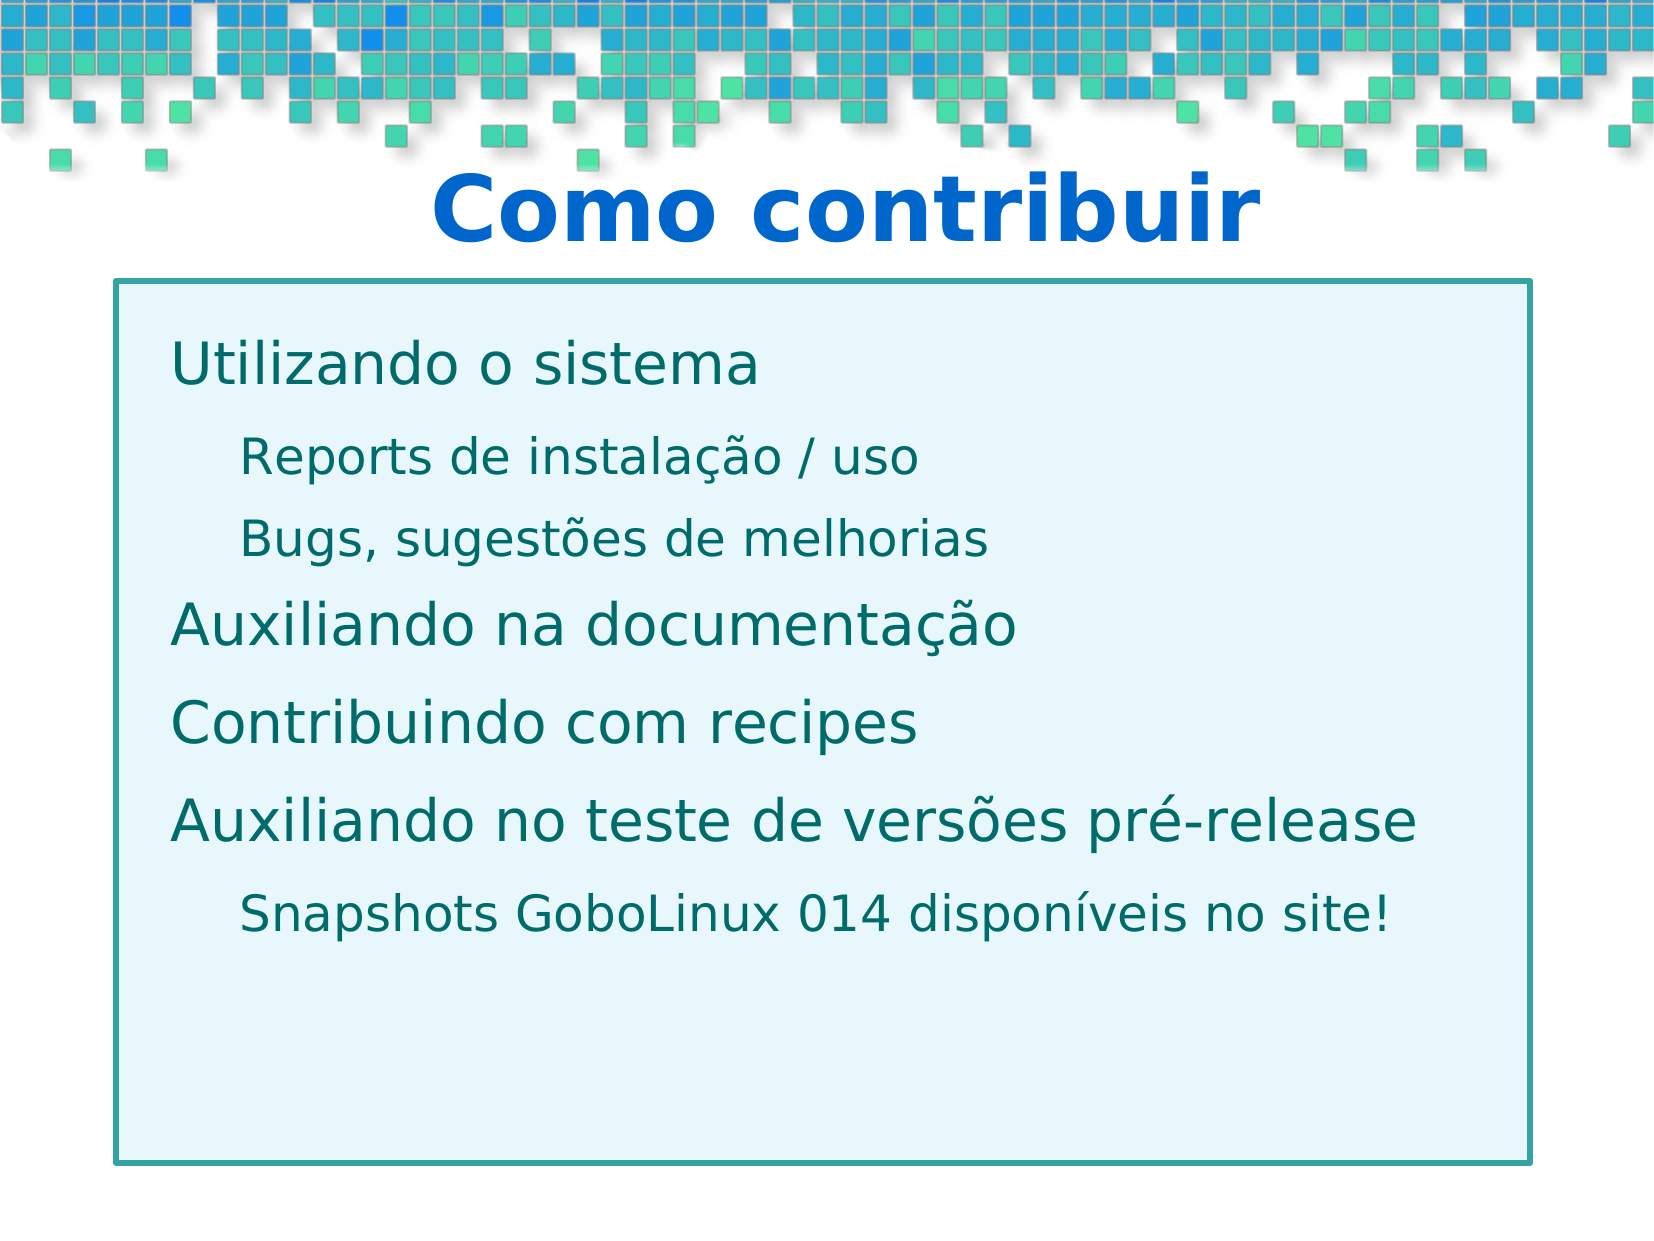

# Como contribuir
Utilizando o sistema
Reports de instalação / uso
Bugs, sugestões de melhorias
Auxiliando na documentação
Contribuindo com recipes
Auxiliando no teste de versões pré-release
Snapshots GoboLinux 014 disponíveis no site!